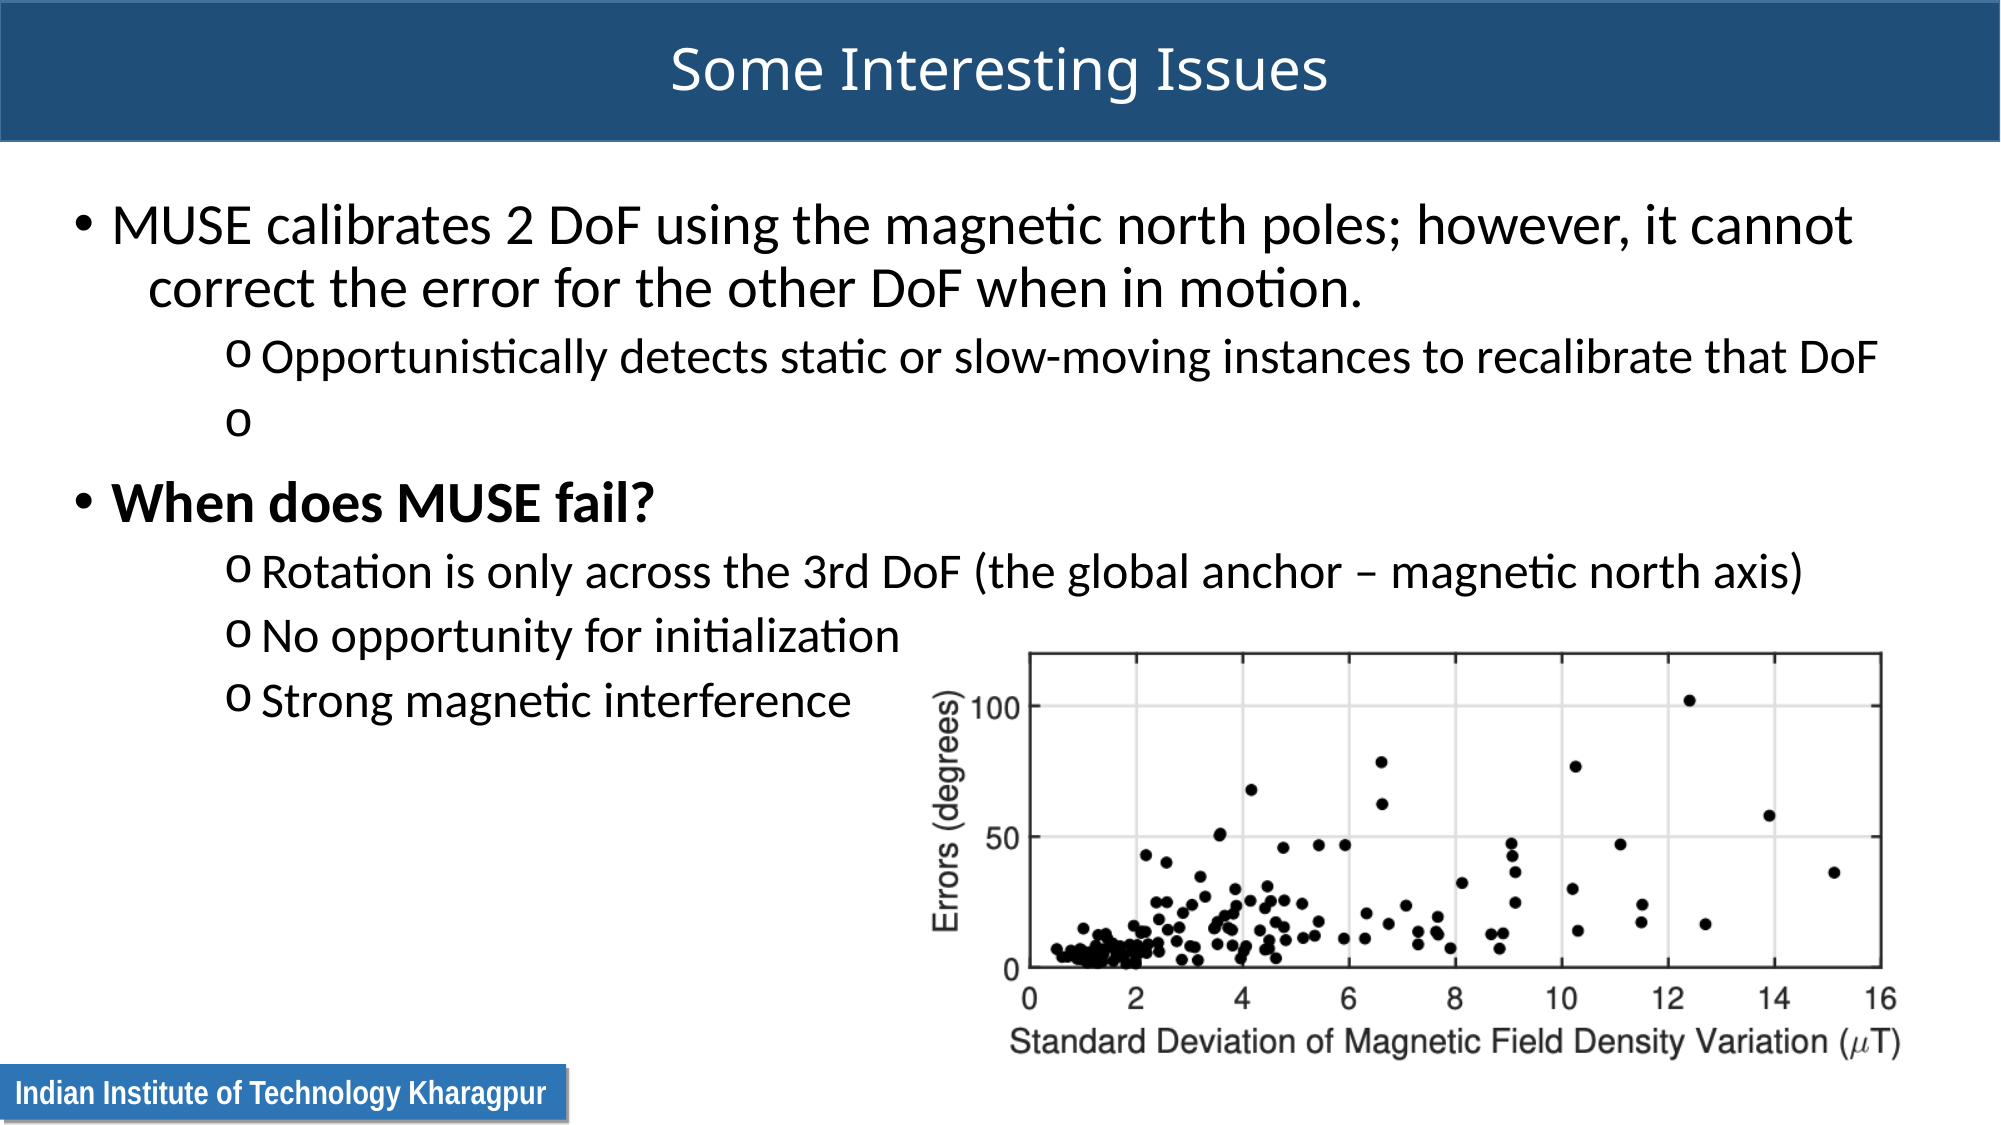

Some Interesting Issues
# MUSE calibrates 2 DoF using the magnetic north poles; however, it cannot correct the error for the other DoF when in motion.
Opportunistically detects static or slow-moving instances to recalibrate that DoF
When does MUSE fail?
Rotation is only across the 3rd DoF (the global anchor – magnetic north axis)
No opportunity for initialization
Strong magnetic interference